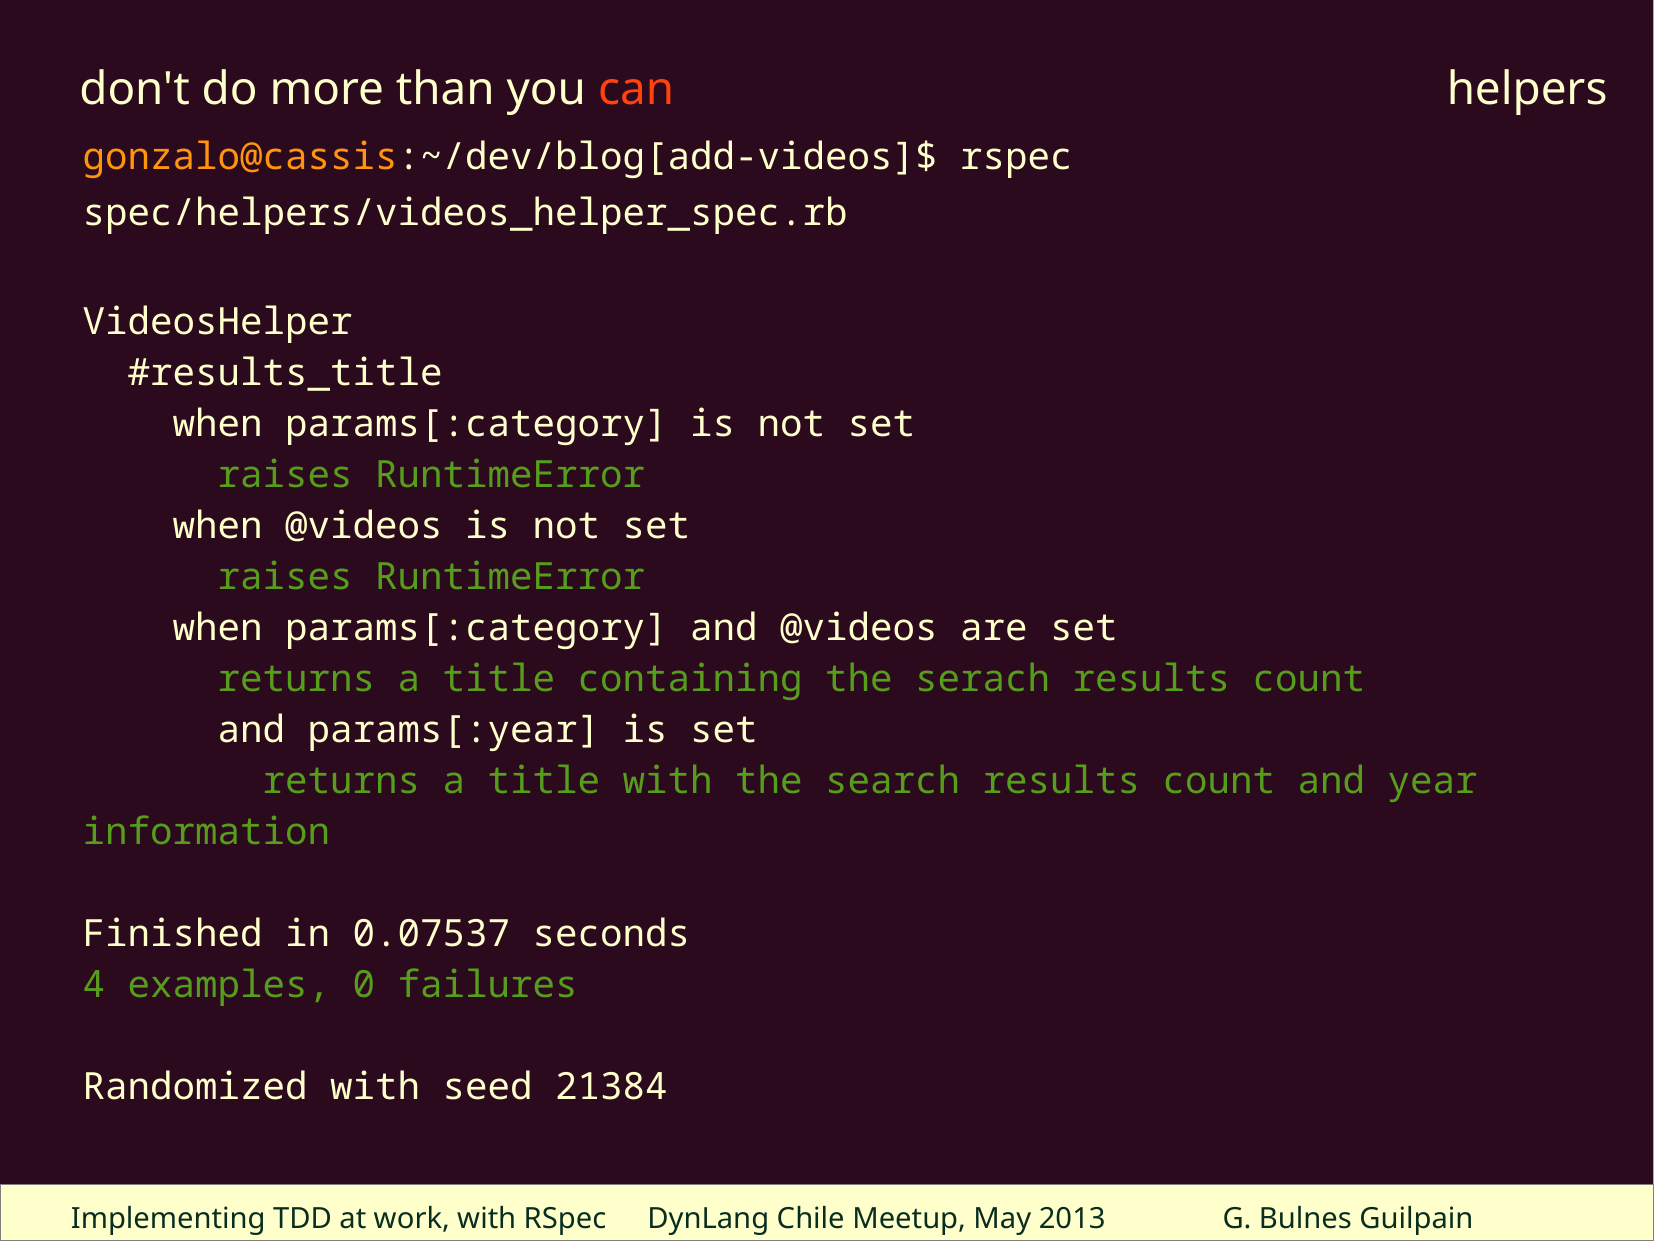

don't do more than you can
helpers
# gonzalo@cassis:~/dev/blog[add-videos]$ rspec spec/helpers/videos_helper_spec.rb
VideosHelper
 #results_title
 when params[:category] is not set
 raises RuntimeError
 when @videos is not set
 raises RuntimeError
 when params[:category] and @videos are set
 returns a title containing the serach results count
 and params[:year] is set
 returns a title with the search results count and year information
Finished in 0.07537 seconds
4 examples, 0 failures
Randomized with seed 21384
Implementing TDD at work, with RSpec
DynLang Chile Meetup, May 2013
G. Bulnes Guilpain